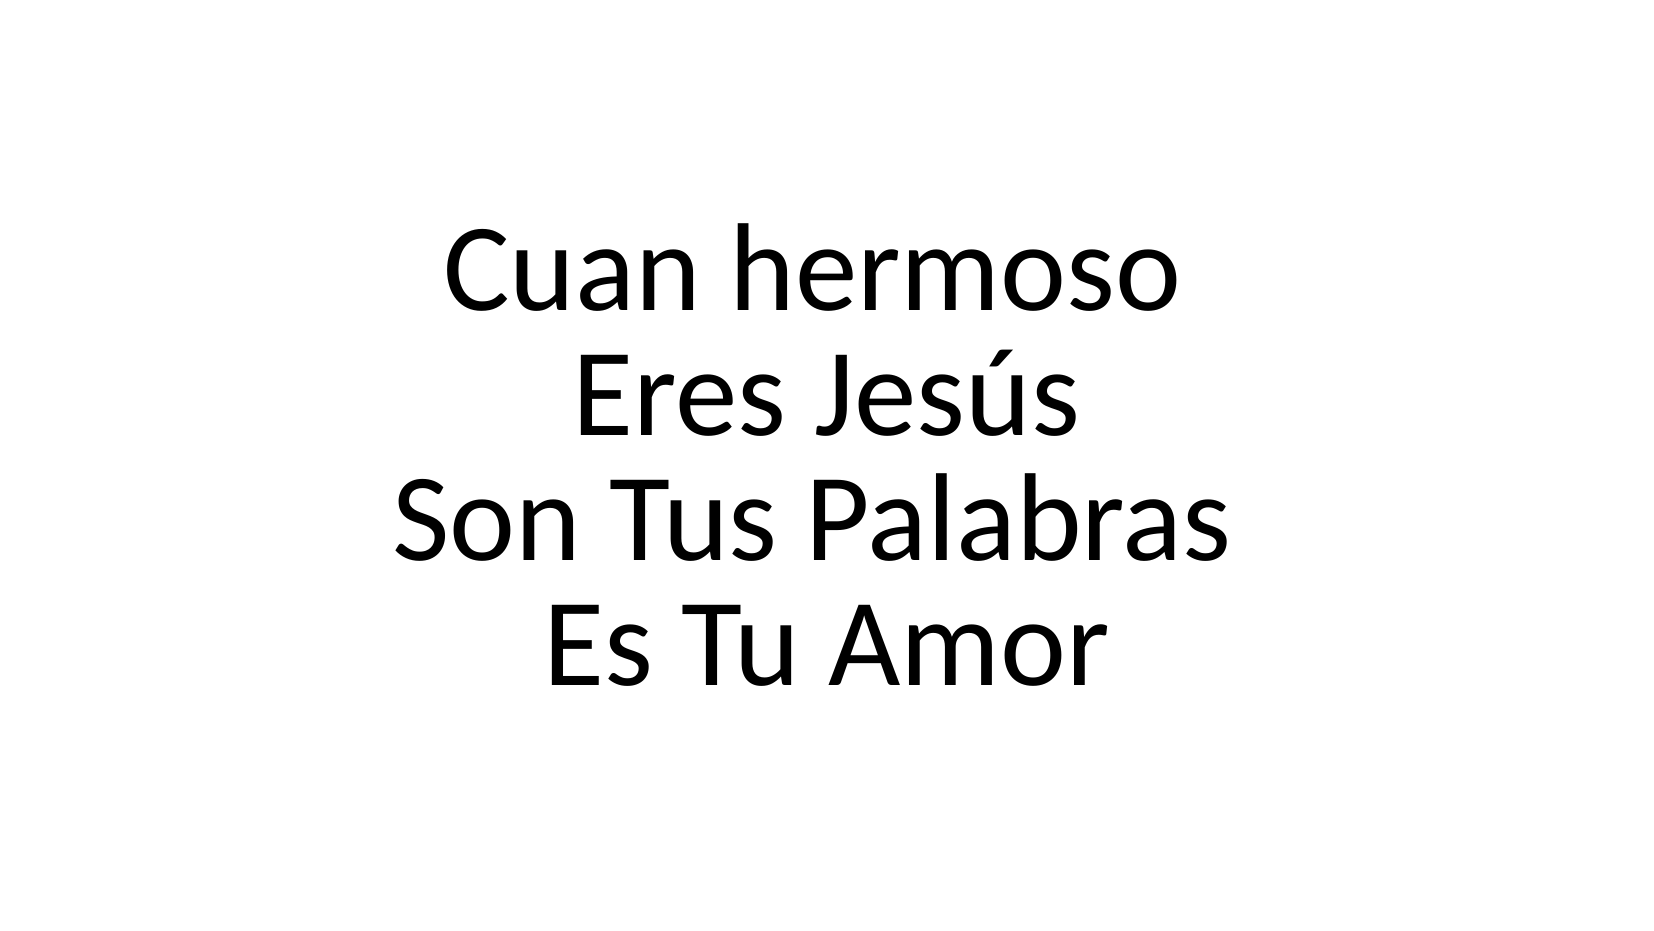

# Cuan hermoso Eres Jesús Son Tus Palabras Es Tu Amor